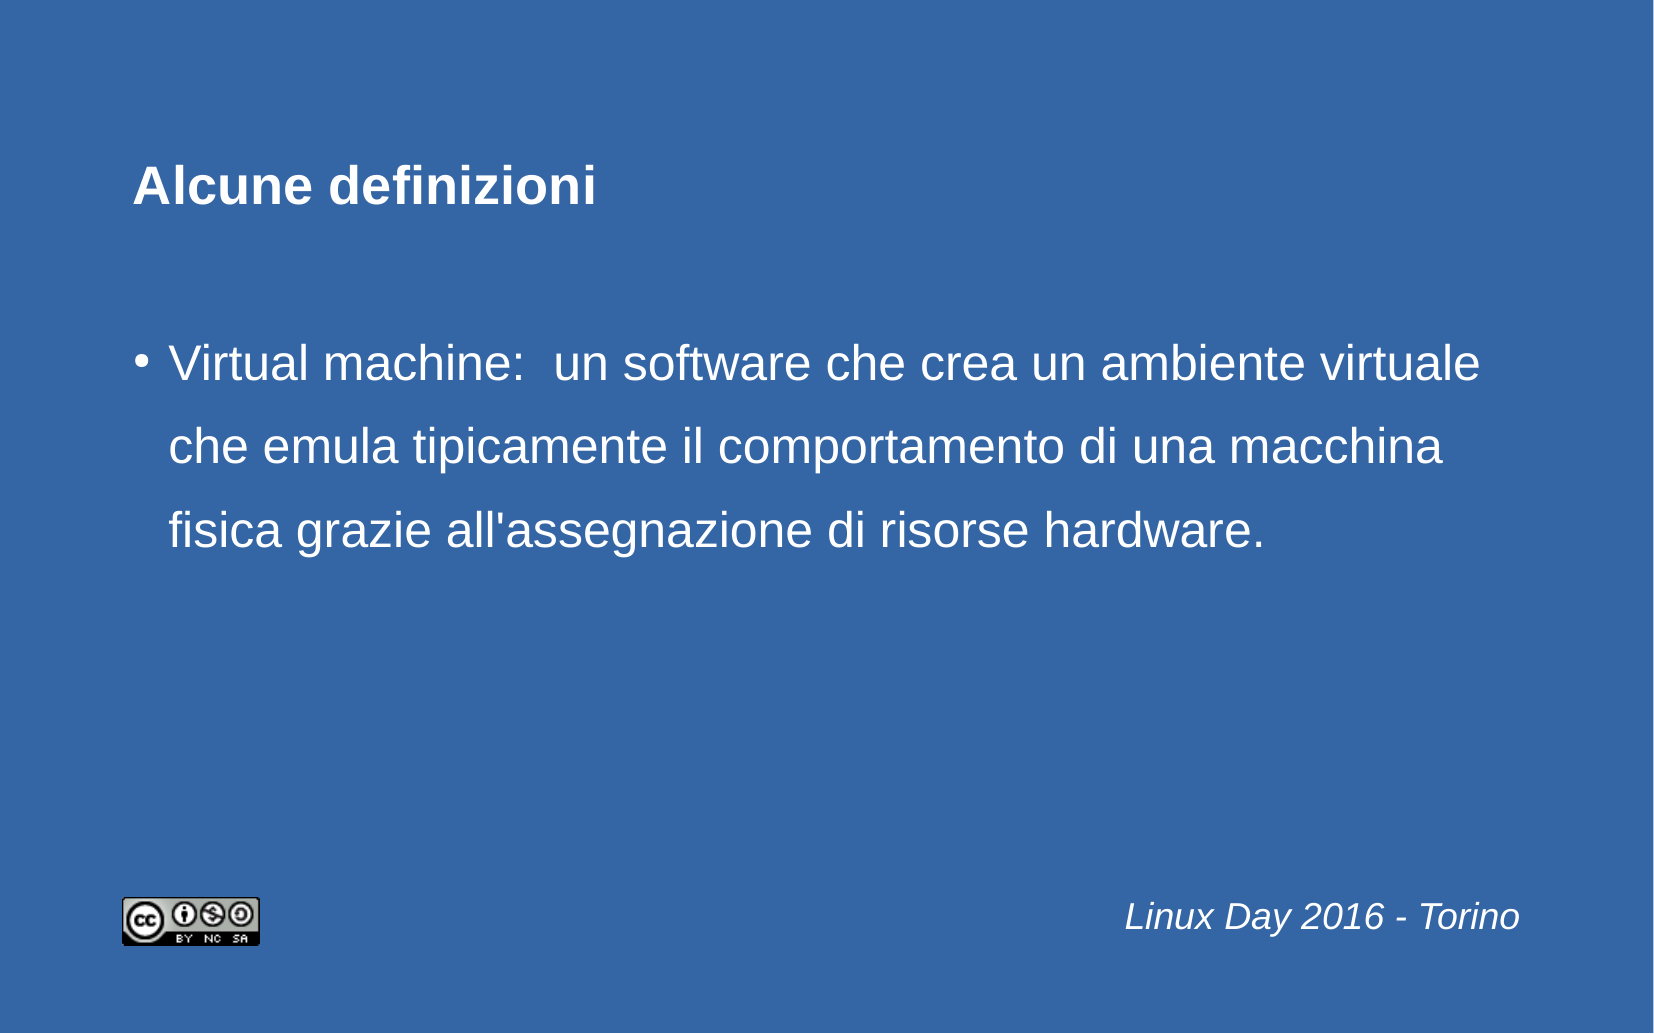

Alcune definizioni
Virtual machine: un software che crea un ambiente virtuale che emula tipicamente il comportamento di una macchina fisica grazie all'assegnazione di risorse hardware.
Linux Day 2016 - Torino